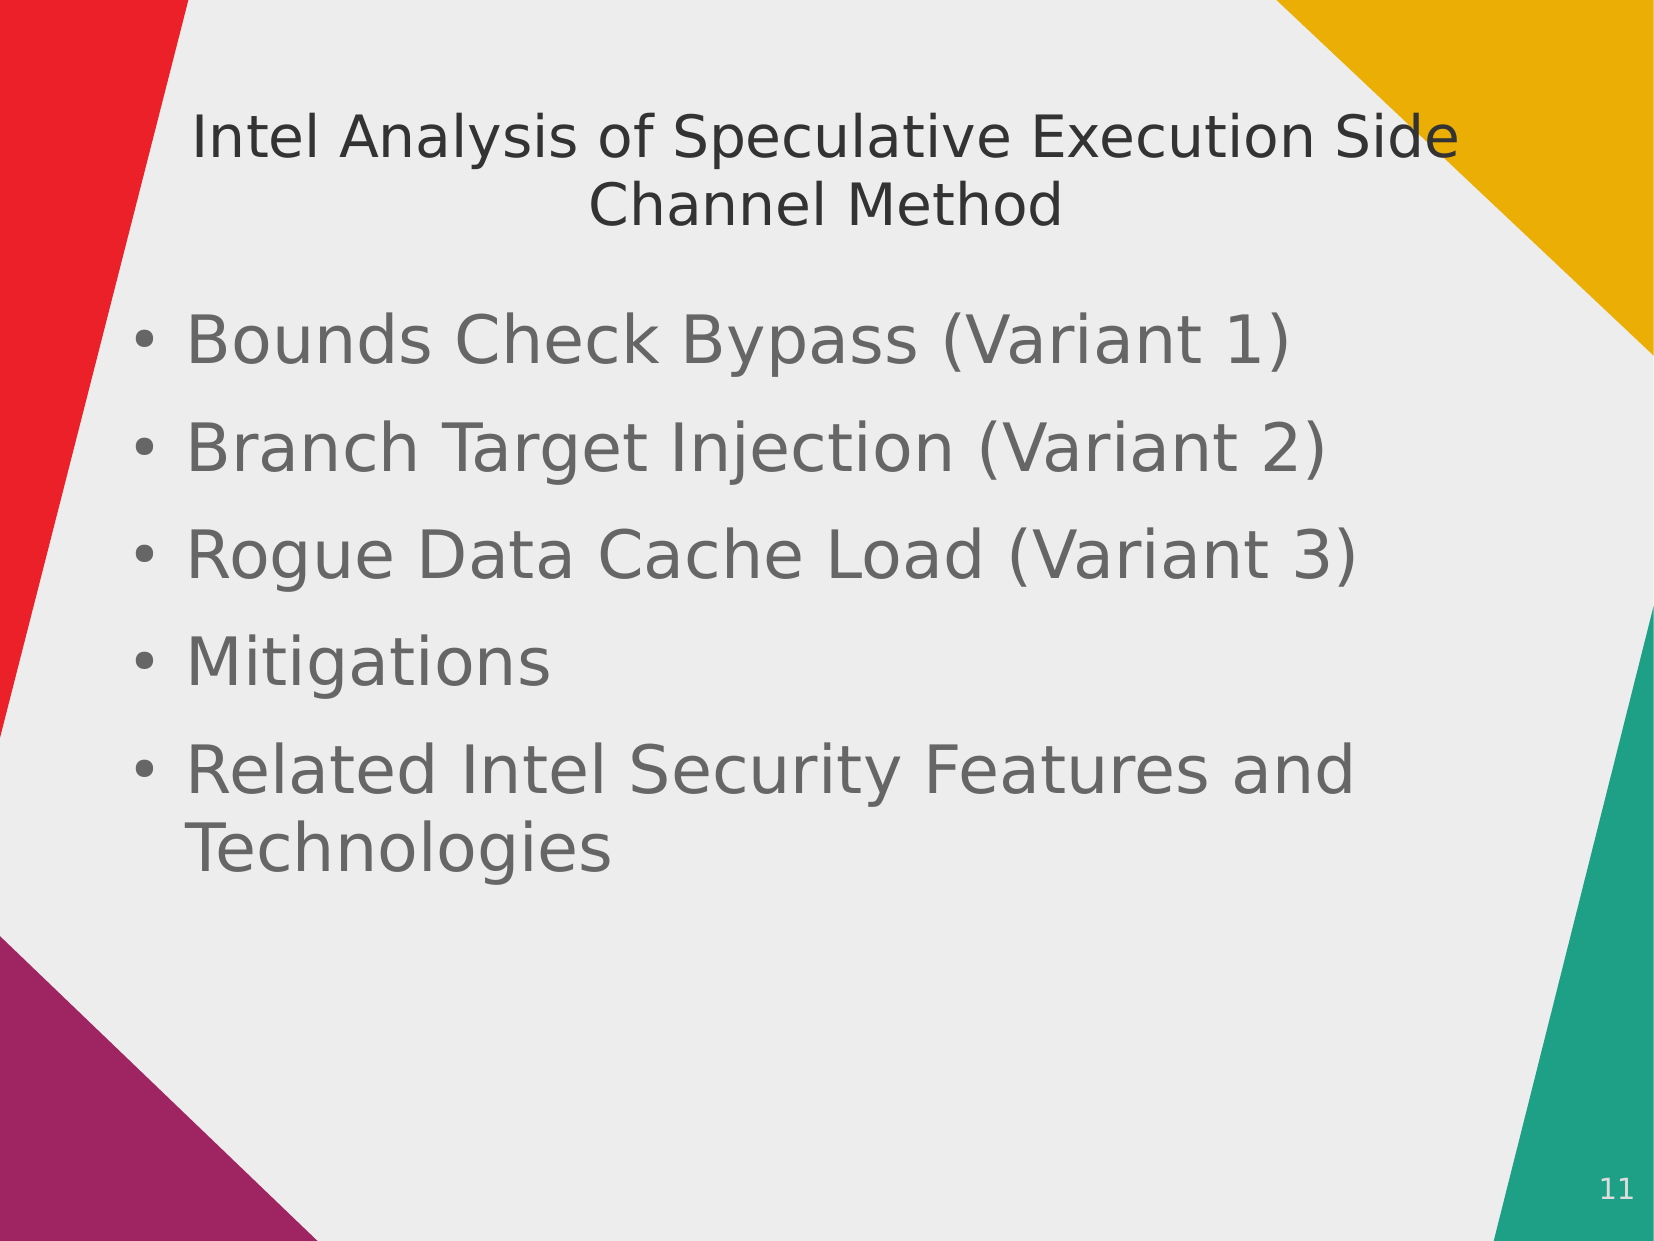

# Intel Analysis of Speculative Execution Side Channel Method
Bounds Check Bypass (Variant 1)
Branch Target Injection (Variant 2)
Rogue Data Cache Load (Variant 3)
Mitigations
Related Intel Security Features and Technologies
11